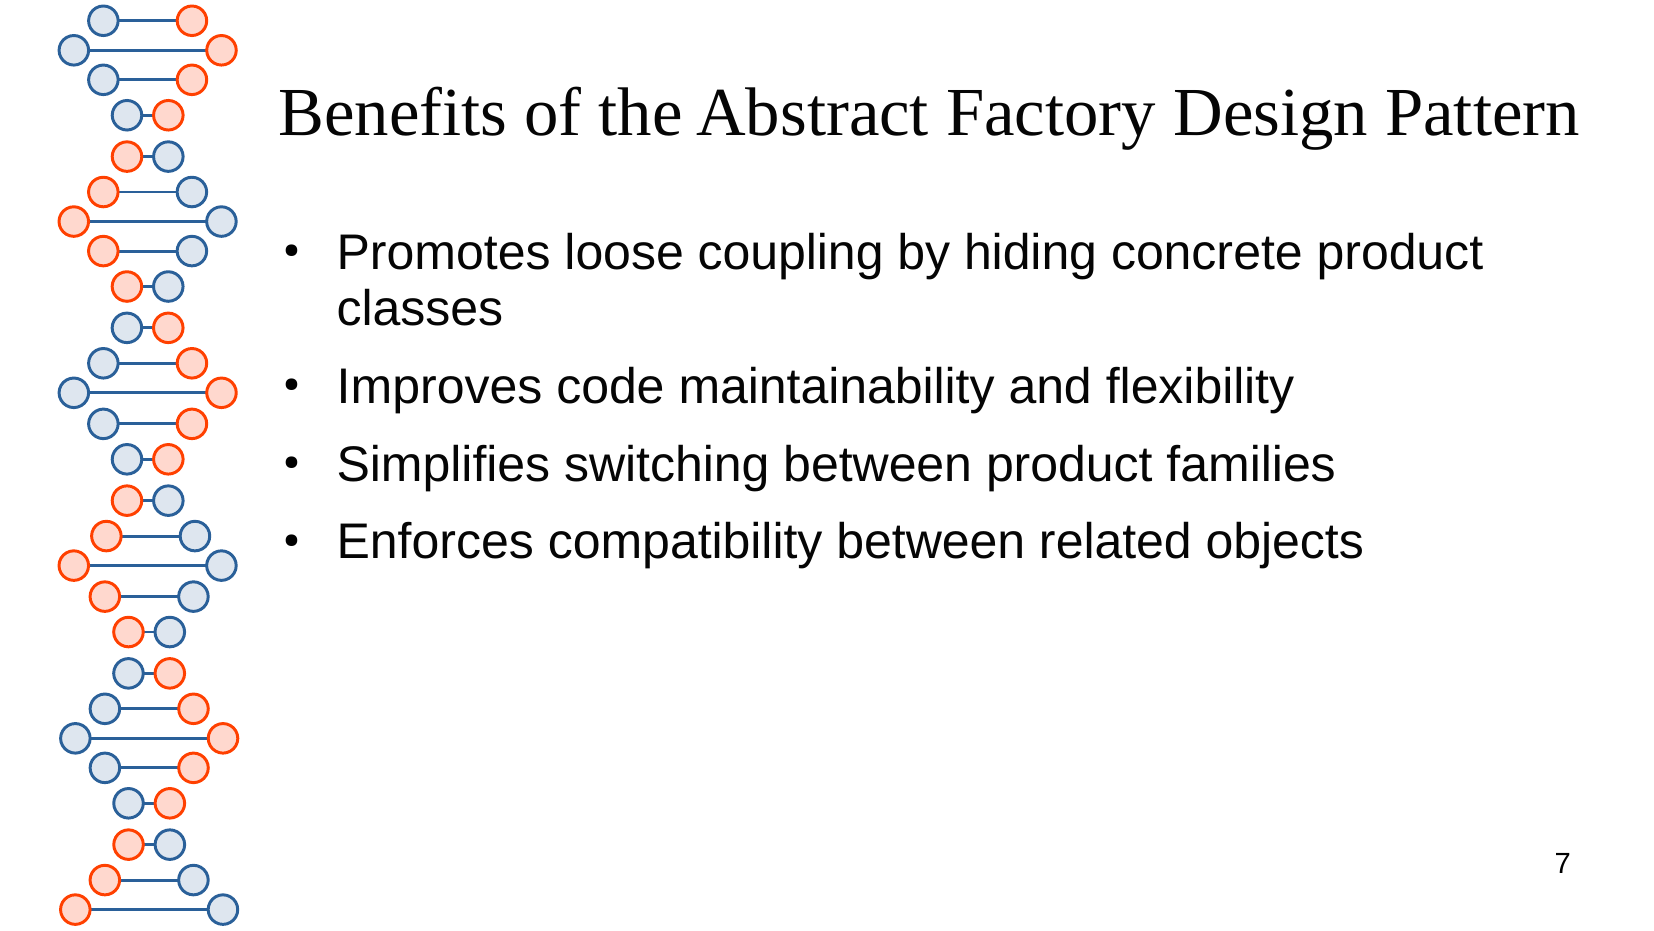

# Benefits of the Abstract Factory Design Pattern
Promotes loose coupling by hiding concrete product classes
Improves code maintainability and flexibility
Simplifies switching between product families
Enforces compatibility between related objects
7